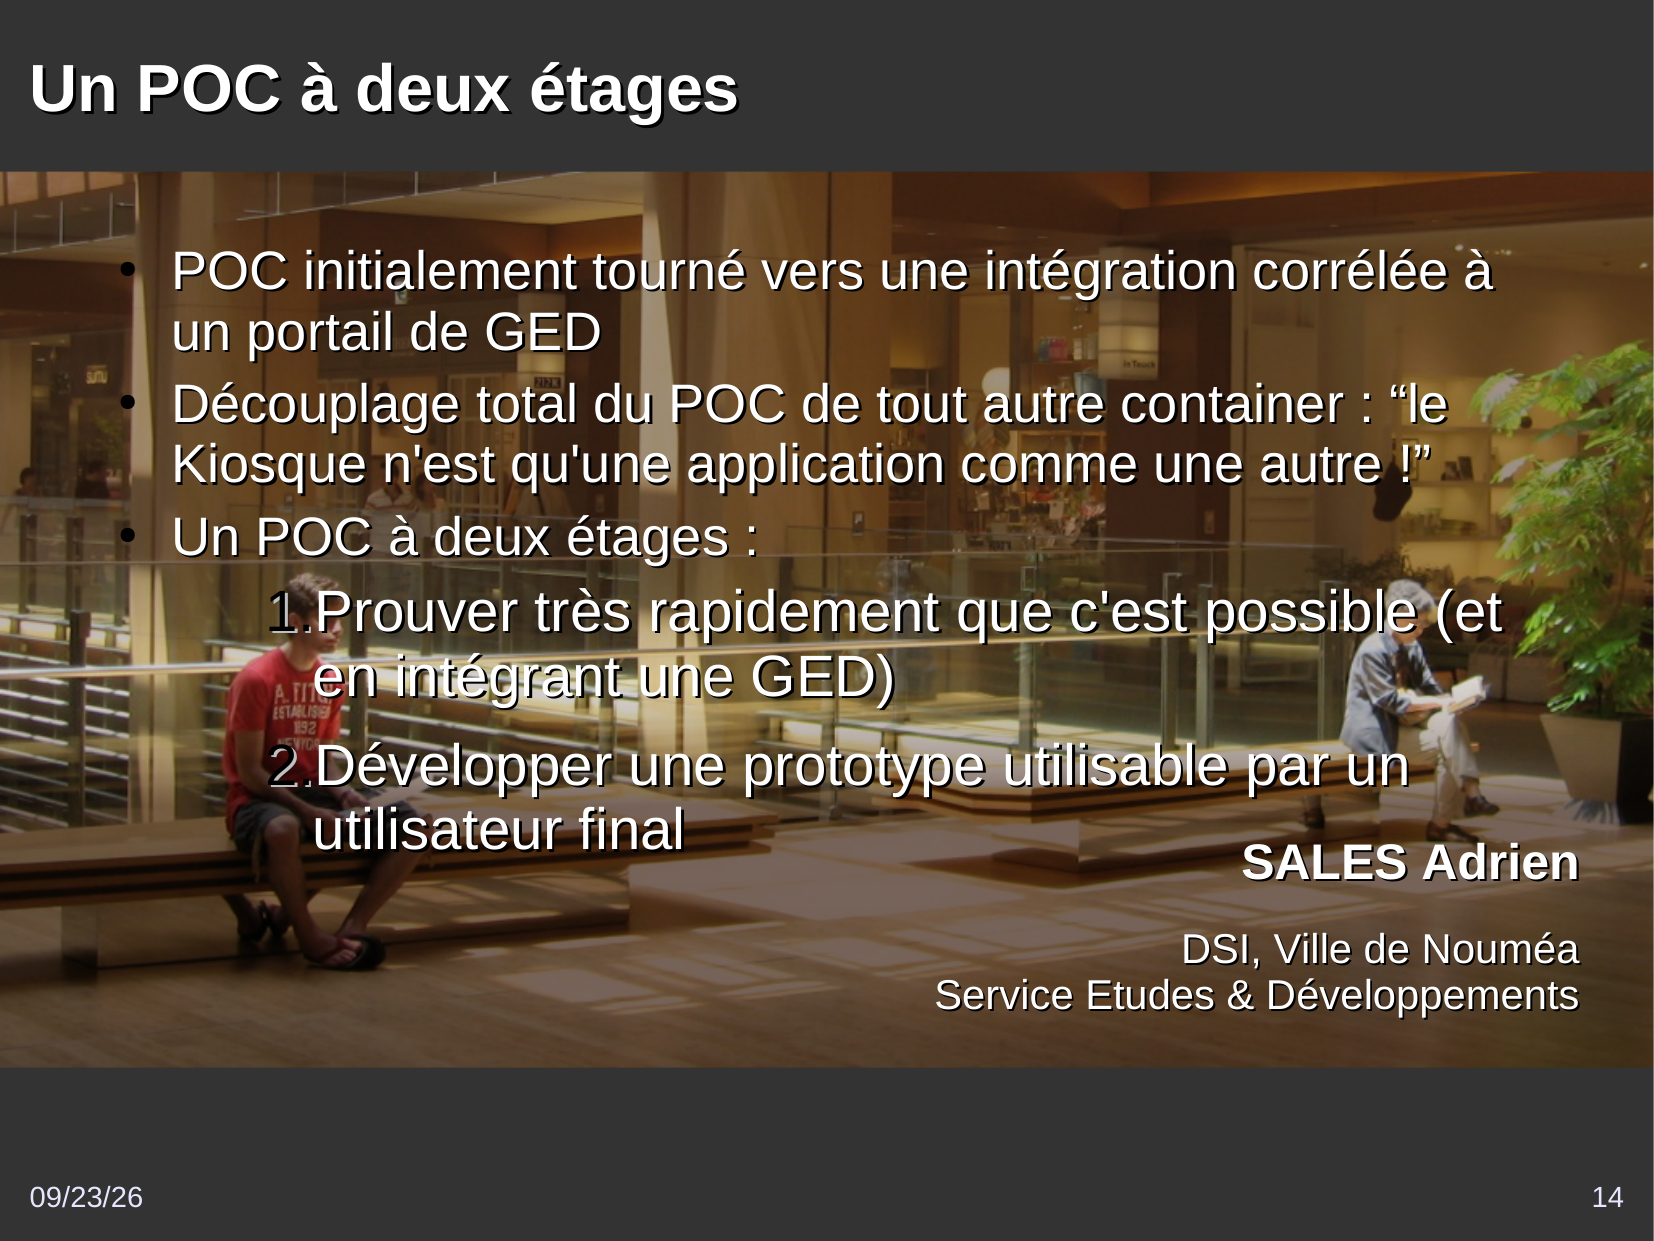

# Un POC à deux étages
POC initialement tourné vers une intégration corrélée à un portail de GED
Découplage total du POC de tout autre container : “le Kiosque n'est qu'une application comme une autre !”
Un POC à deux étages :
Prouver très rapidement que c'est possible (et en intégrant une GED)
Développer une prototype utilisable par un utilisateur final
14